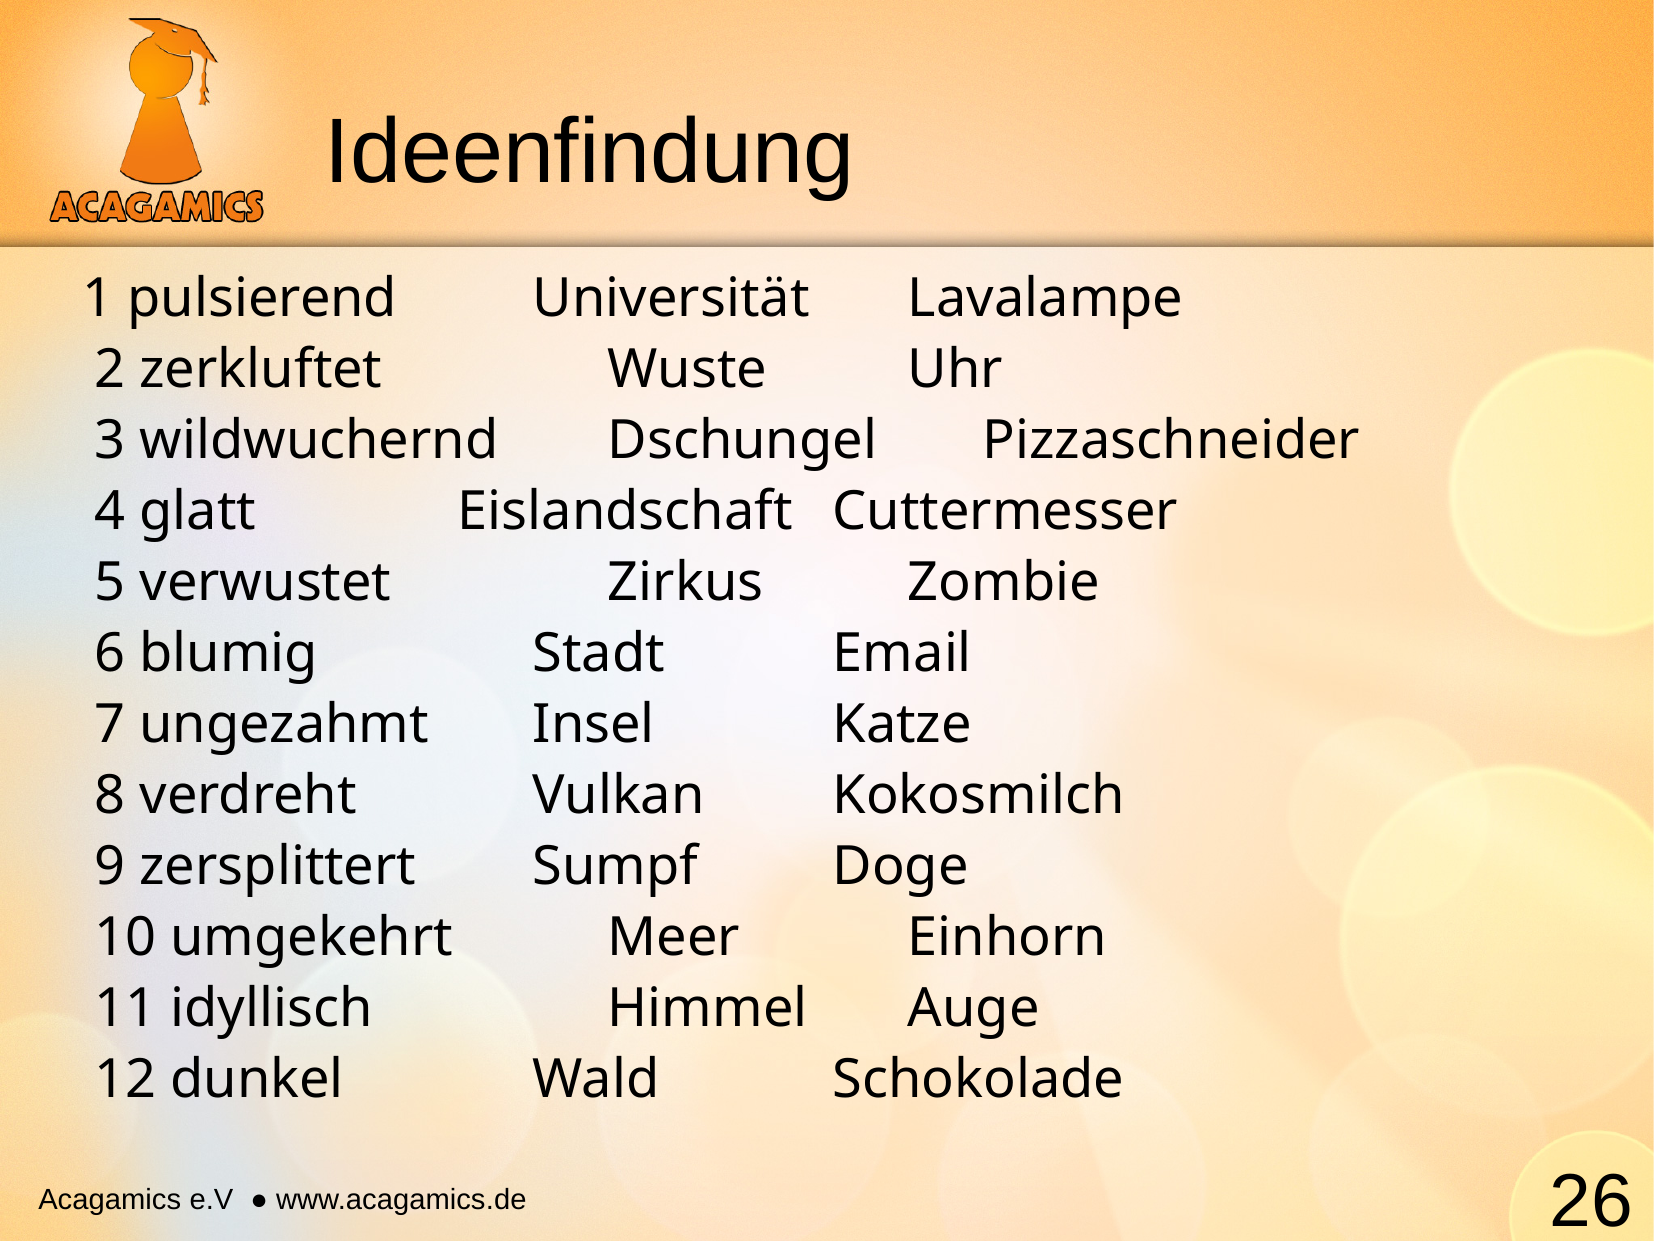

# Ideenfindung
1 pulsierend 		Universität 		Lavalampe
 2 zerkluftet 			Wuste 		Uhr
 3 wildwuchernd 		Dschungel 		Pizzaschneider
 4 glatt 			Eislandschaft 	Cuttermesser
 5 verwustet 			Zirkus 		Zombie
 6 blumig 			Stadt 			Email
 7 ungezahmt 		Insel 			Katze
 8 verdreht 			Vulkan 		Kokosmilch
 9 zersplittert 		Sumpf 		Doge
 10 umgekehrt 		Meer 			Einhorn
 11 idyllisch 			Himmel 		Auge
 12 dunkel 			Wald 			Schokolade